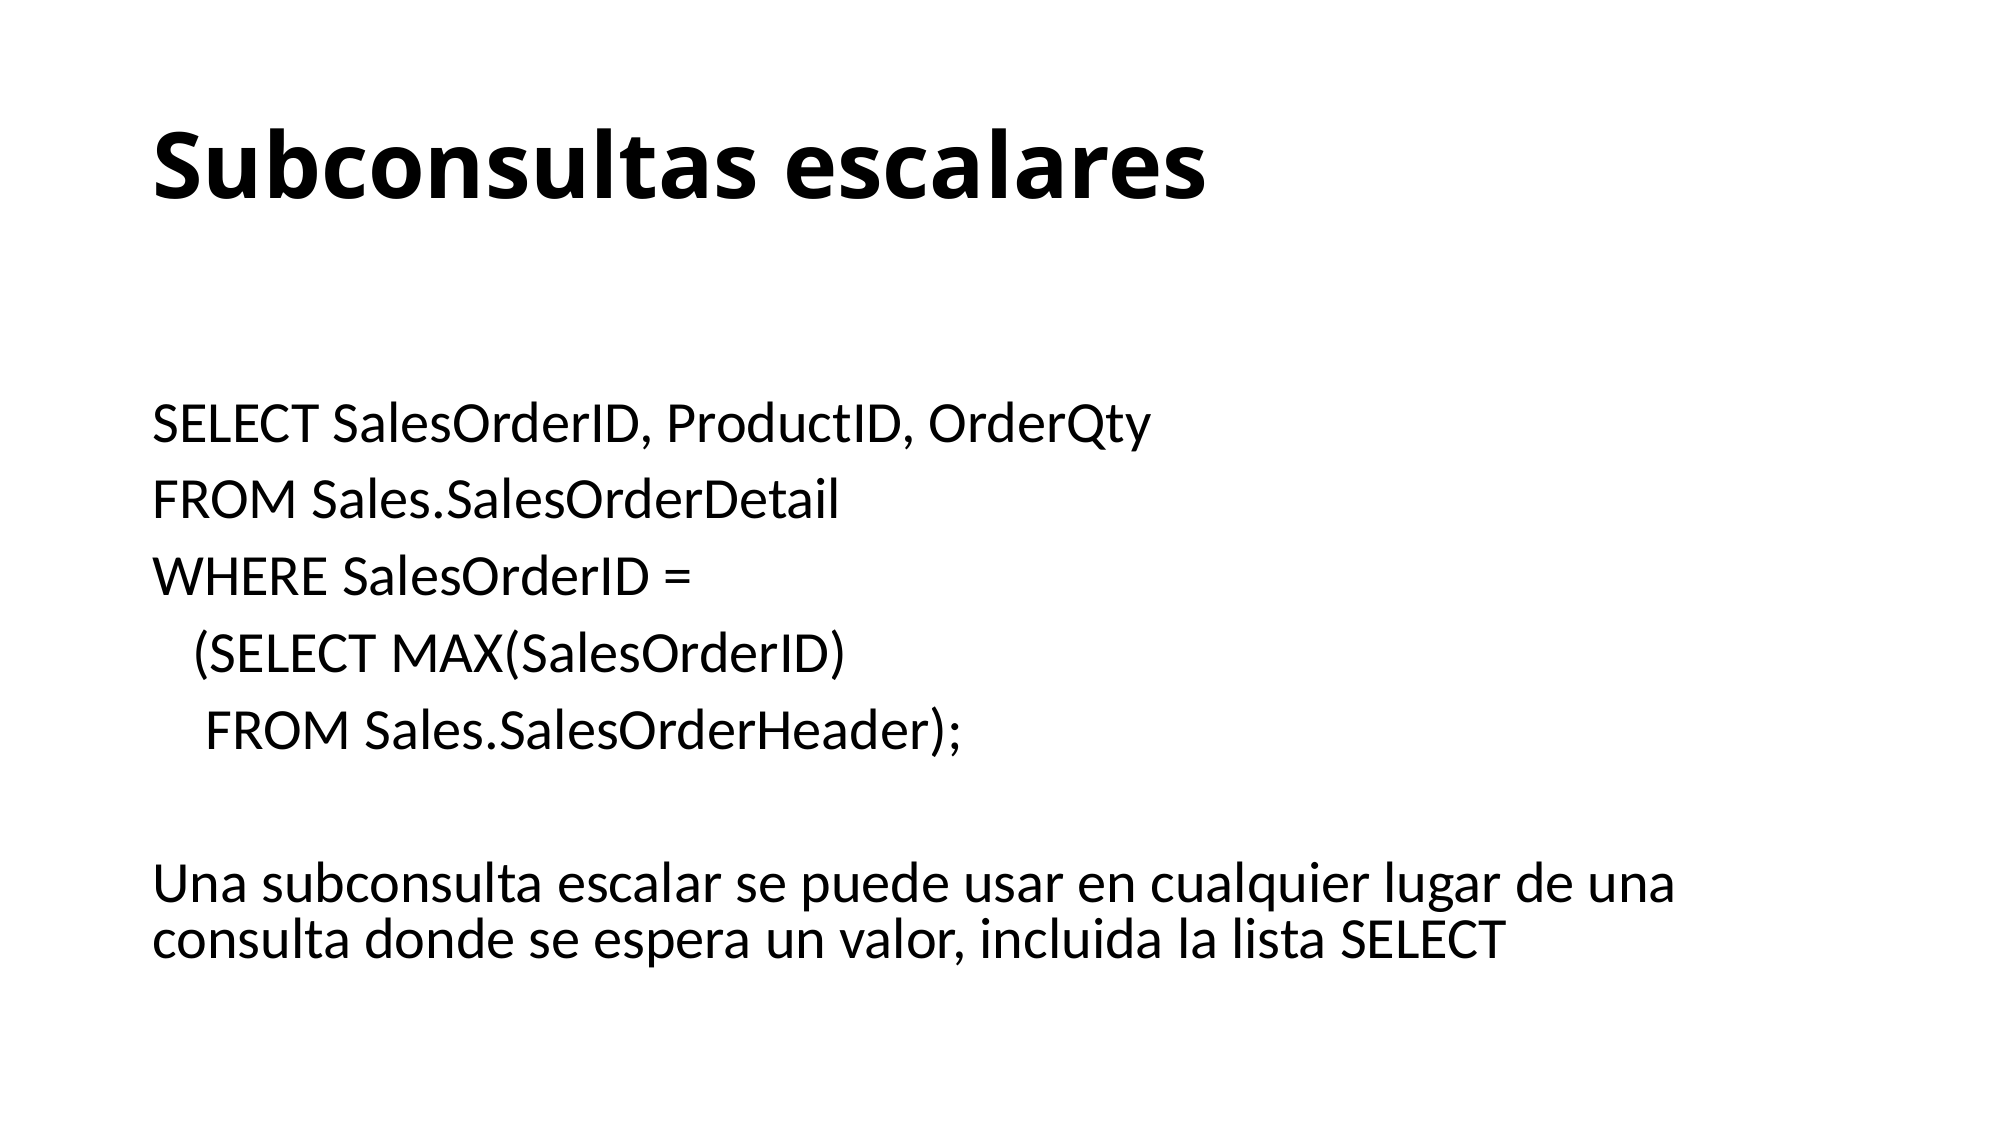

# Subconsultas escalares
SELECT SalesOrderID, ProductID, OrderQty
FROM Sales.SalesOrderDetail
WHERE SalesOrderID =
 (SELECT MAX(SalesOrderID)
 FROM Sales.SalesOrderHeader);
Una subconsulta escalar se puede usar en cualquier lugar de una consulta donde se espera un valor, incluida la lista SELECT